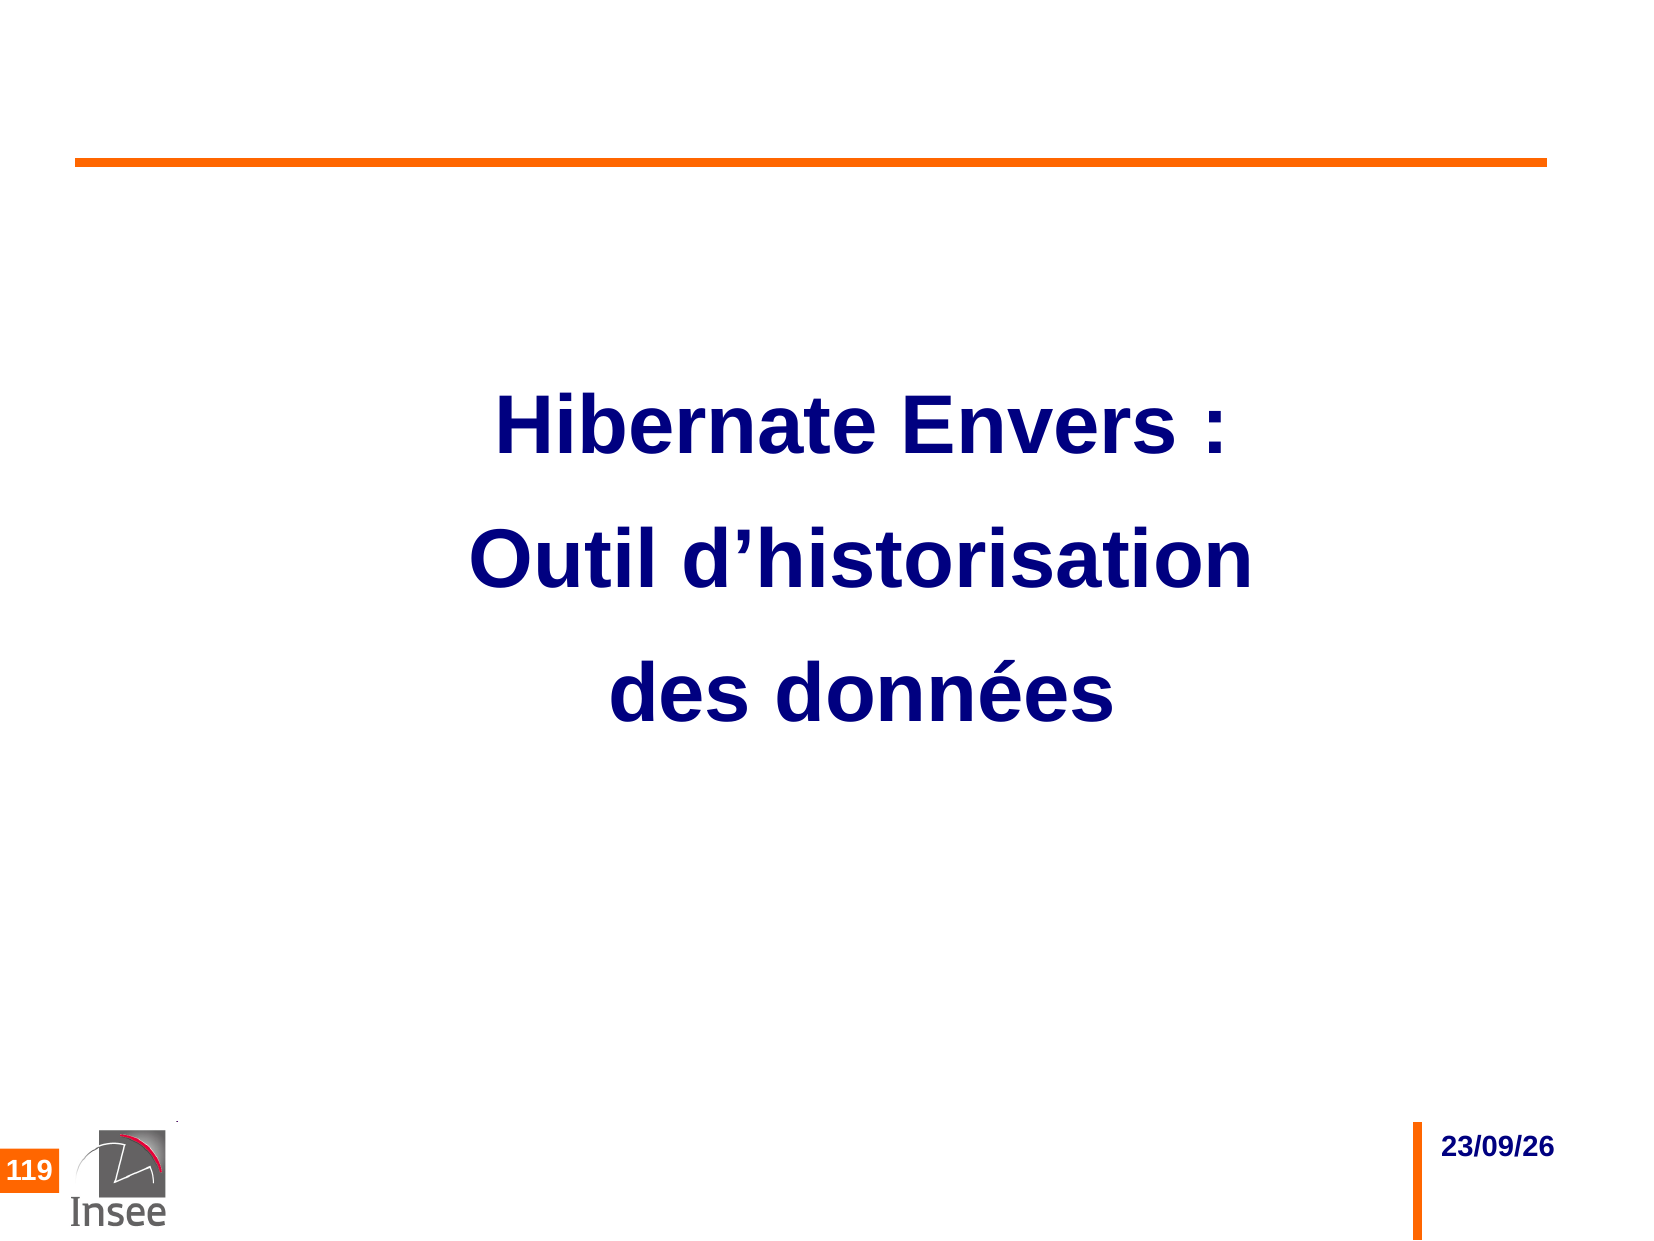

#
Hibernate Envers :
Outil d’historisation
des données
119